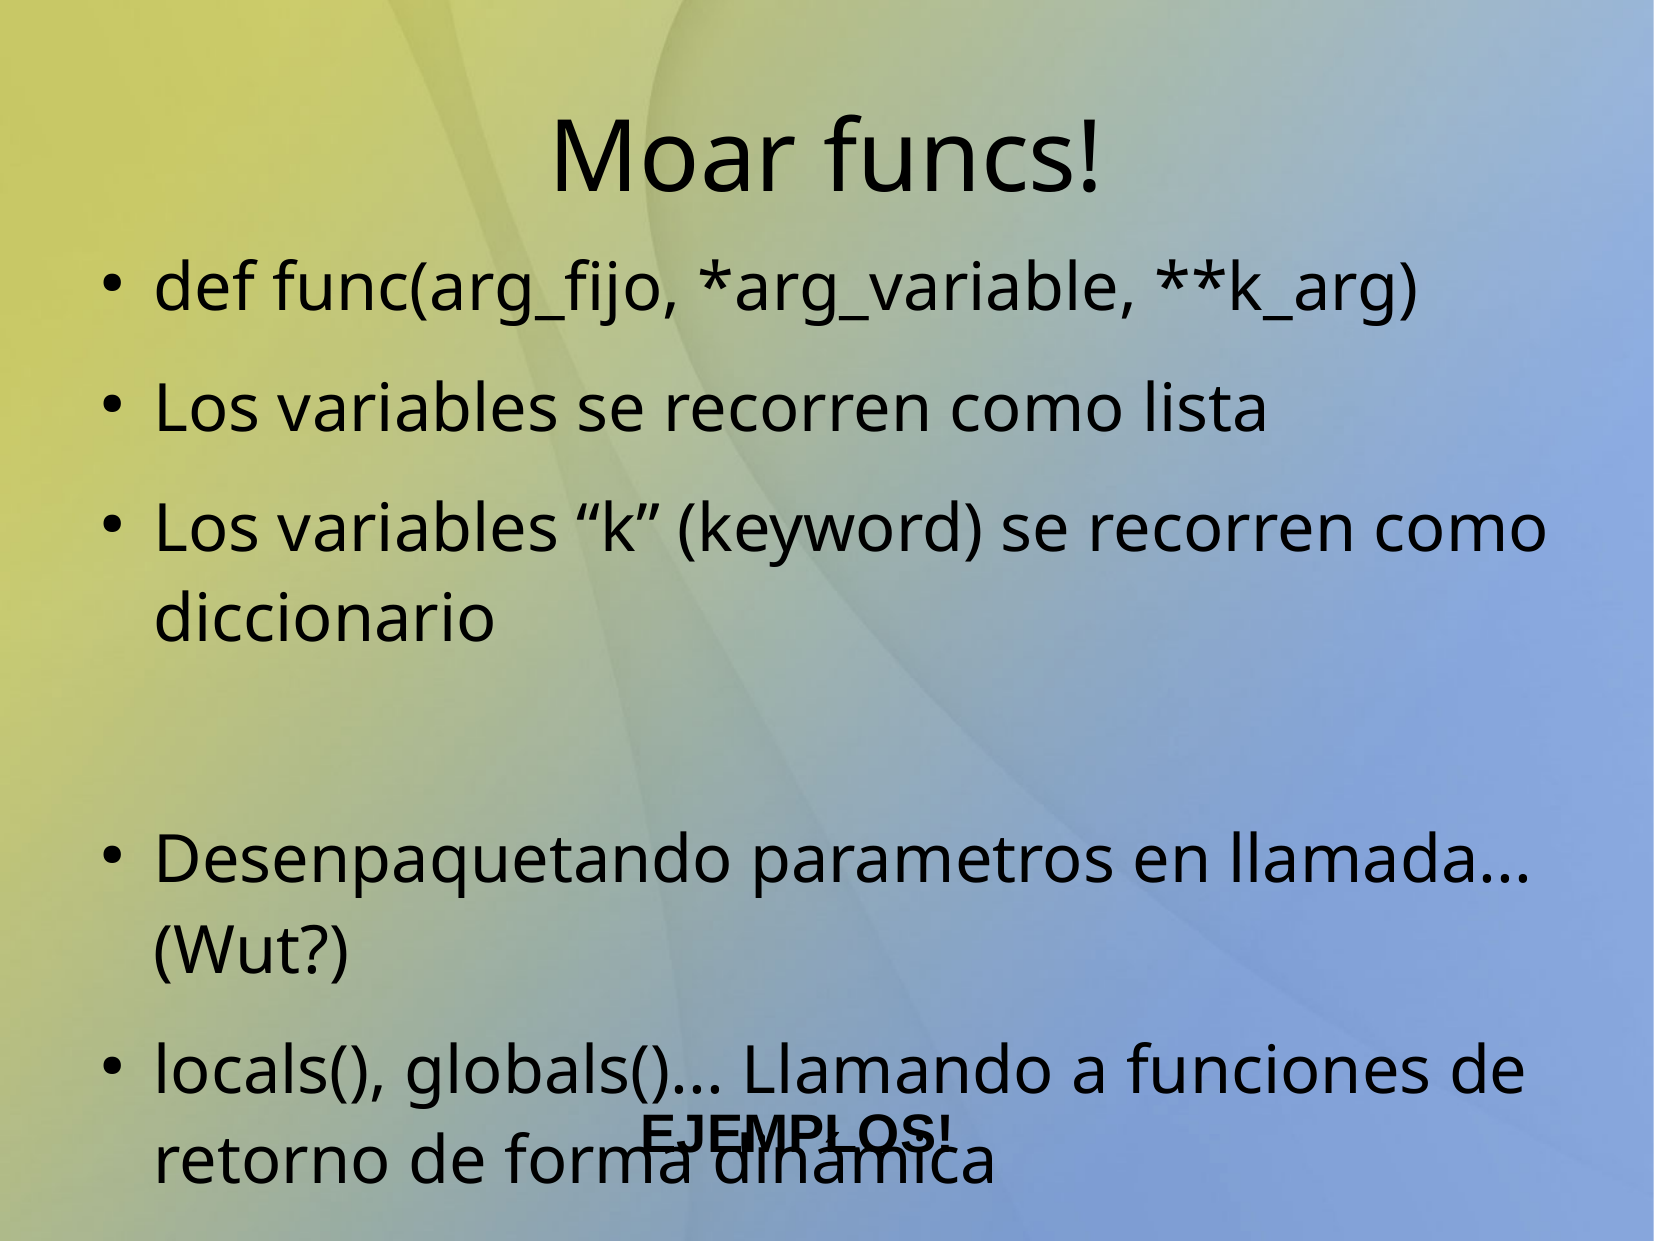

# Moar funcs!
def func(arg_fijo, *arg_variable, **k_arg)
Los variables se recorren como lista
Los variables “k” (keyword) se recorren como diccionario
Desenpaquetando parametros en llamada... (Wut?)
locals(), globals()... Llamando a funciones de retorno de forma dinámica
EJEMPLOS!